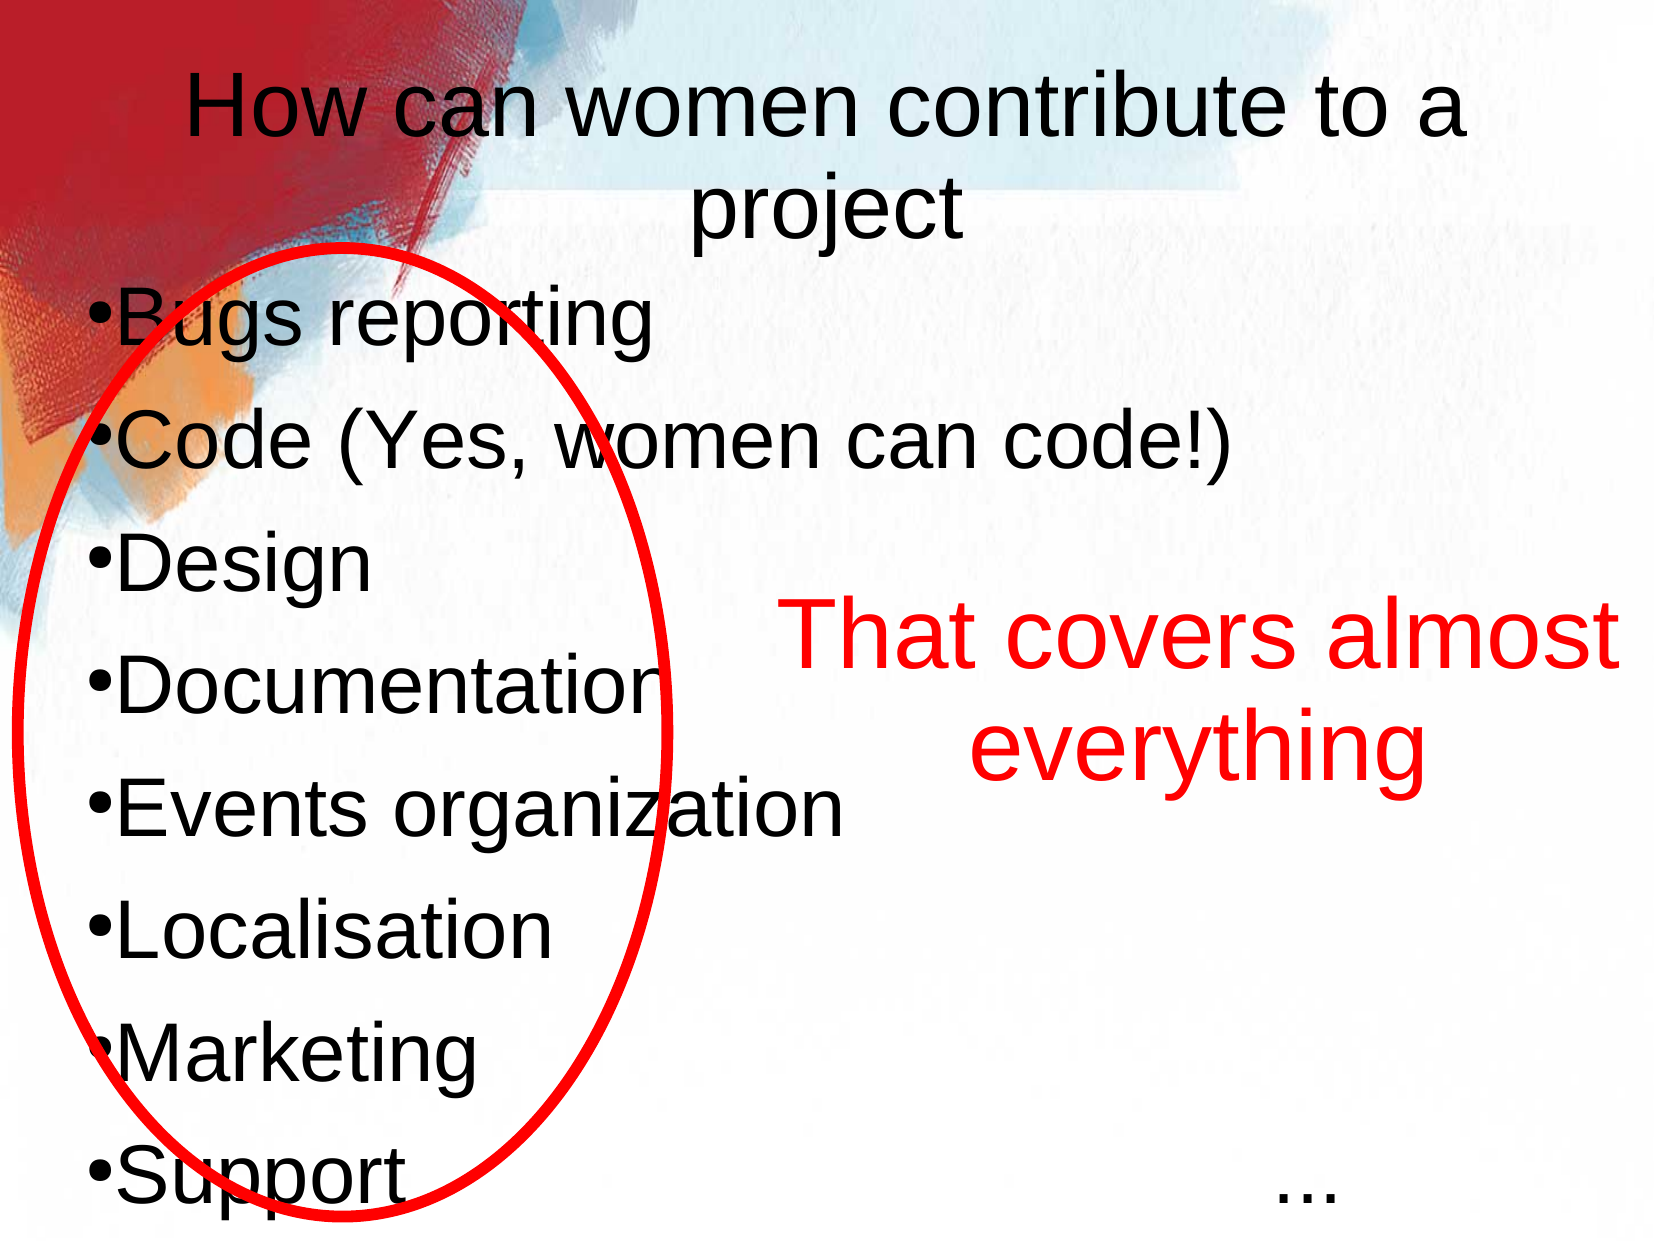

# How can women contribute to a project
That covers almost everything
Bugs reporting
Code (Yes, women can code!)
Design
Documentation
Events organization
Localisation
Marketing
Support								...